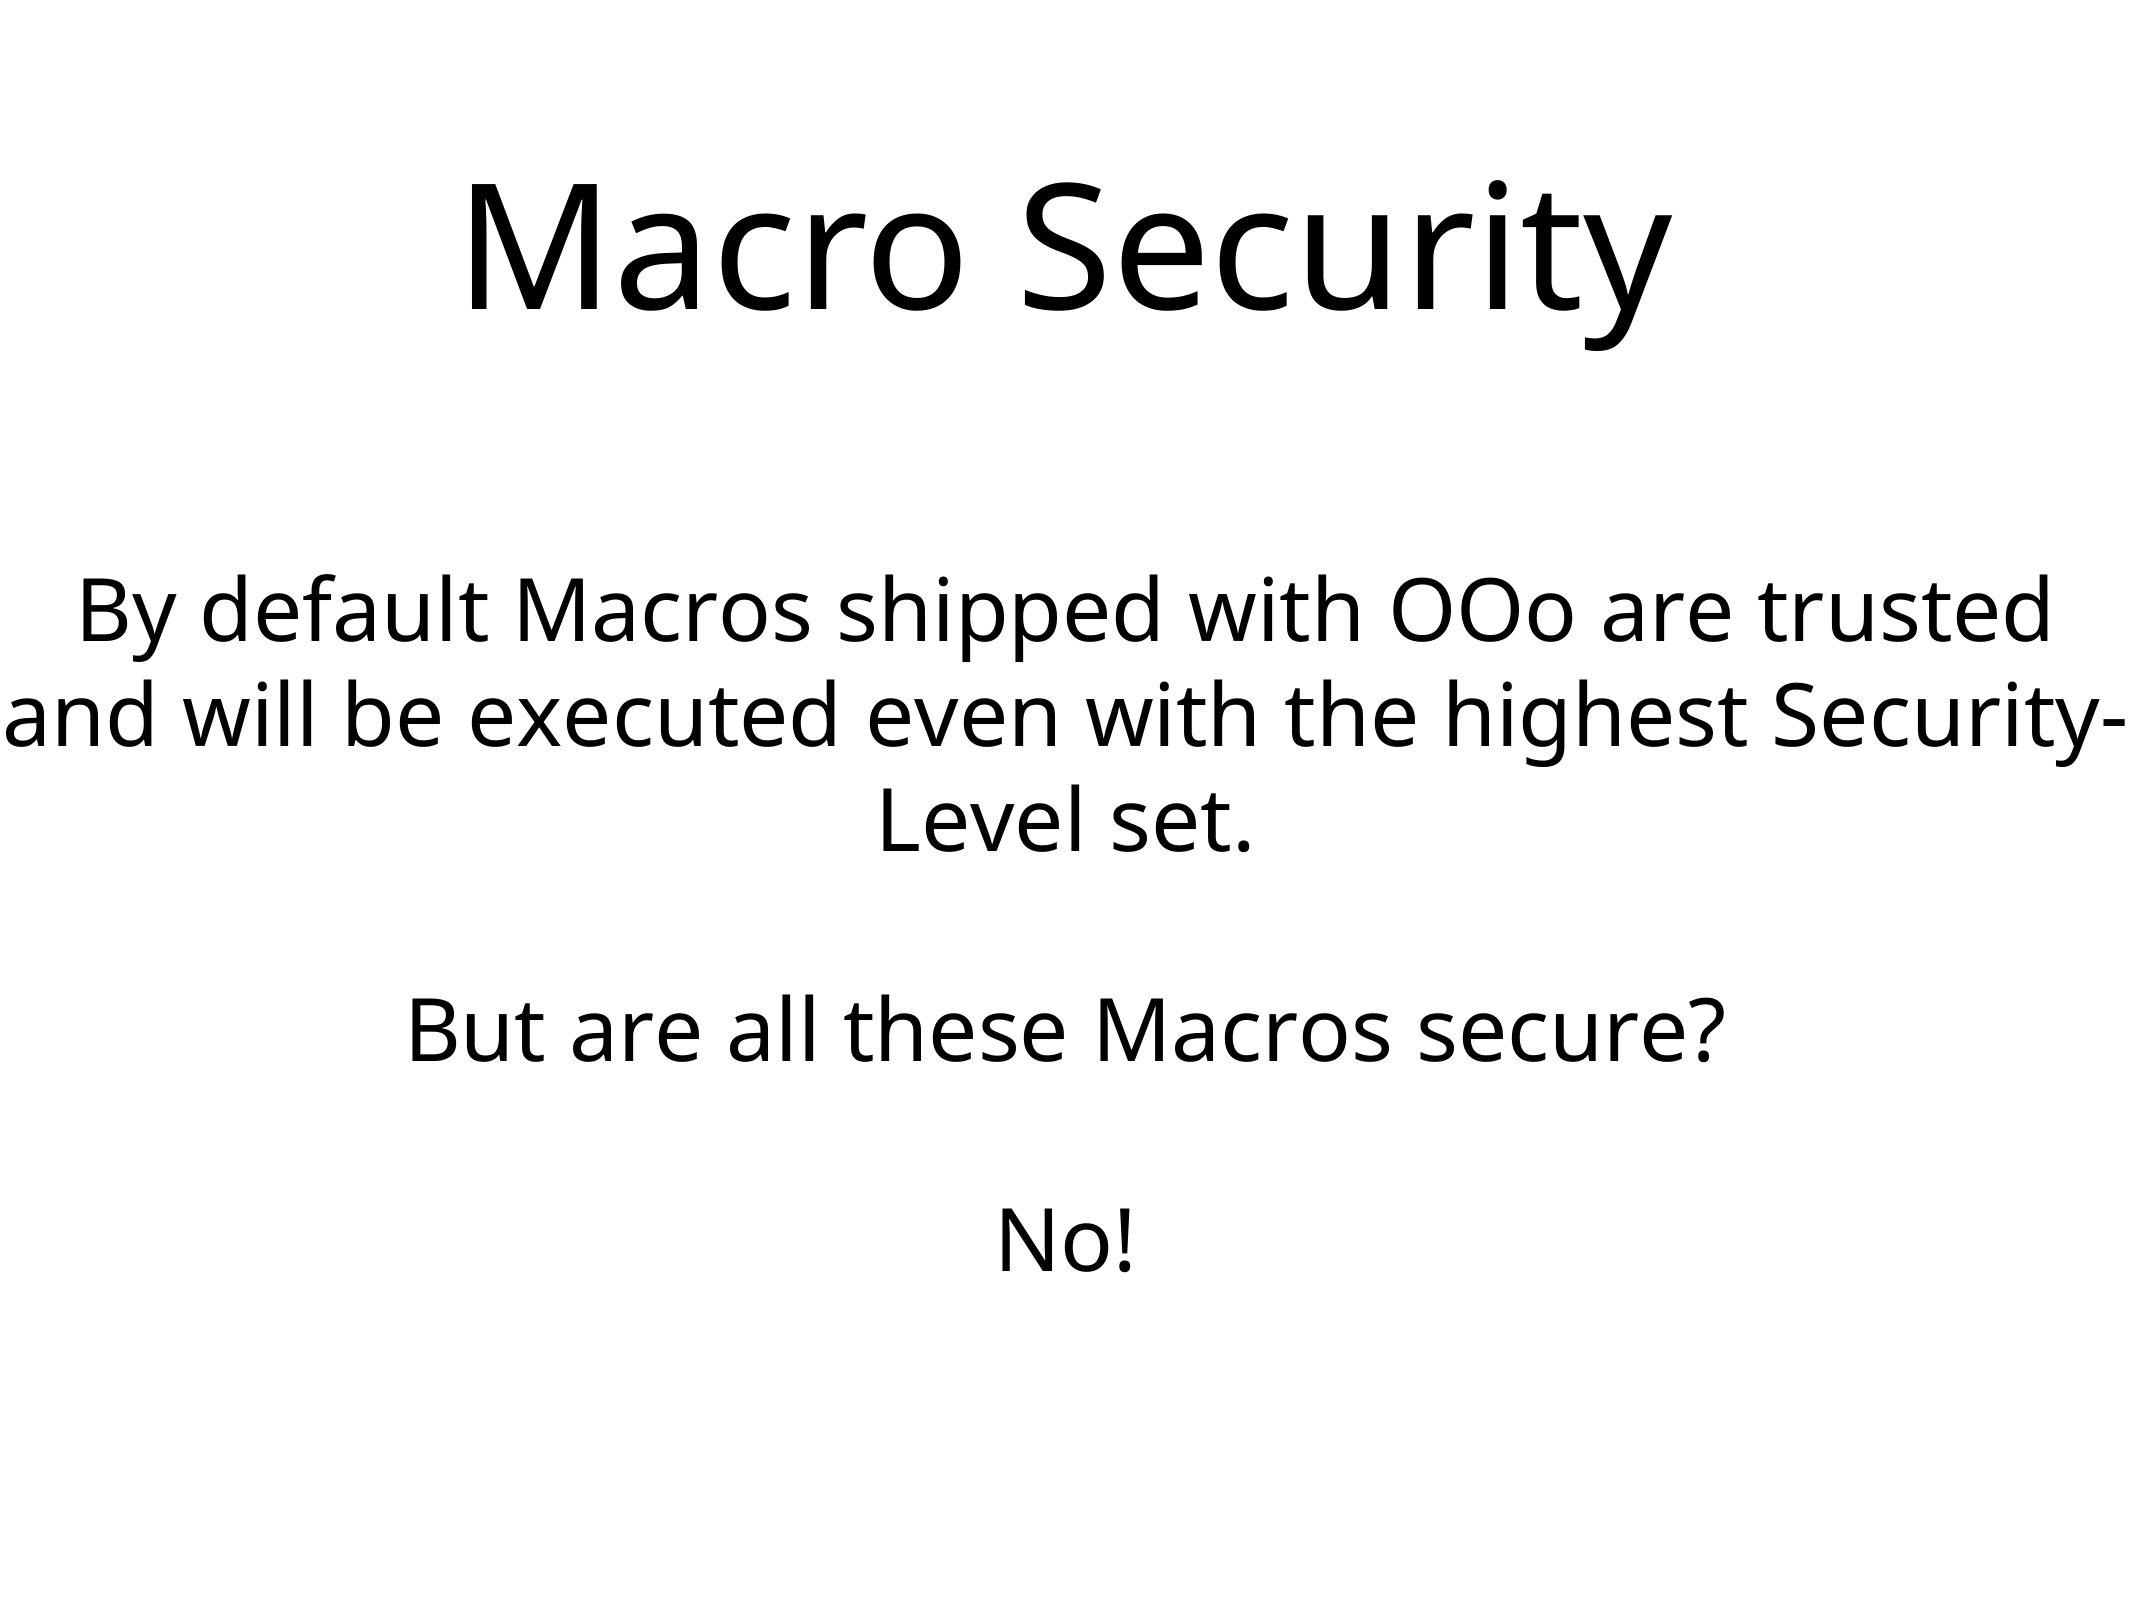

# Macro Security
By default Macros shipped with OOo are trusted and will be executed even with the highest Security-Level set.
But are all these Macros secure?
No!